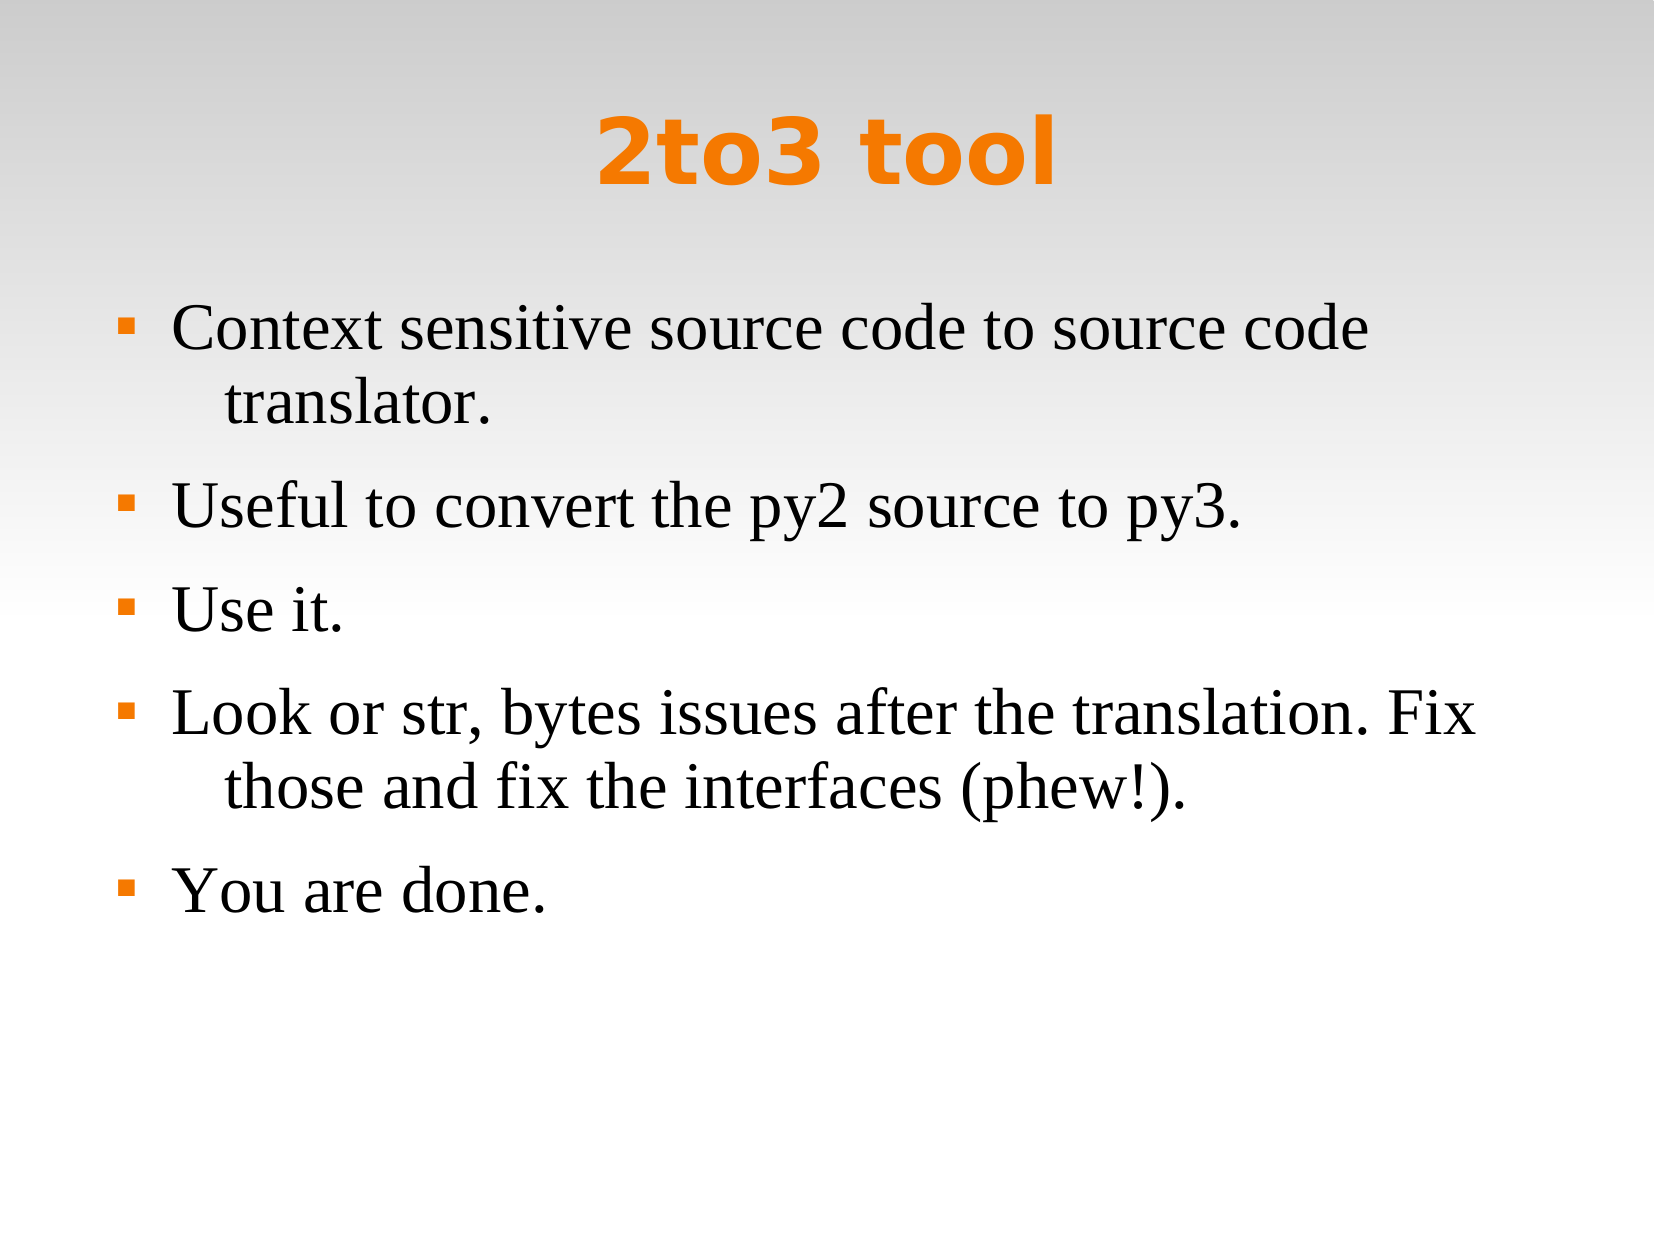

# 2to3 tool
Context sensitive source code to source code translator.
Useful to convert the py2 source to py3.
Use it.
Look or str, bytes issues after the translation. Fix those and fix the interfaces (phew!).
You are done.